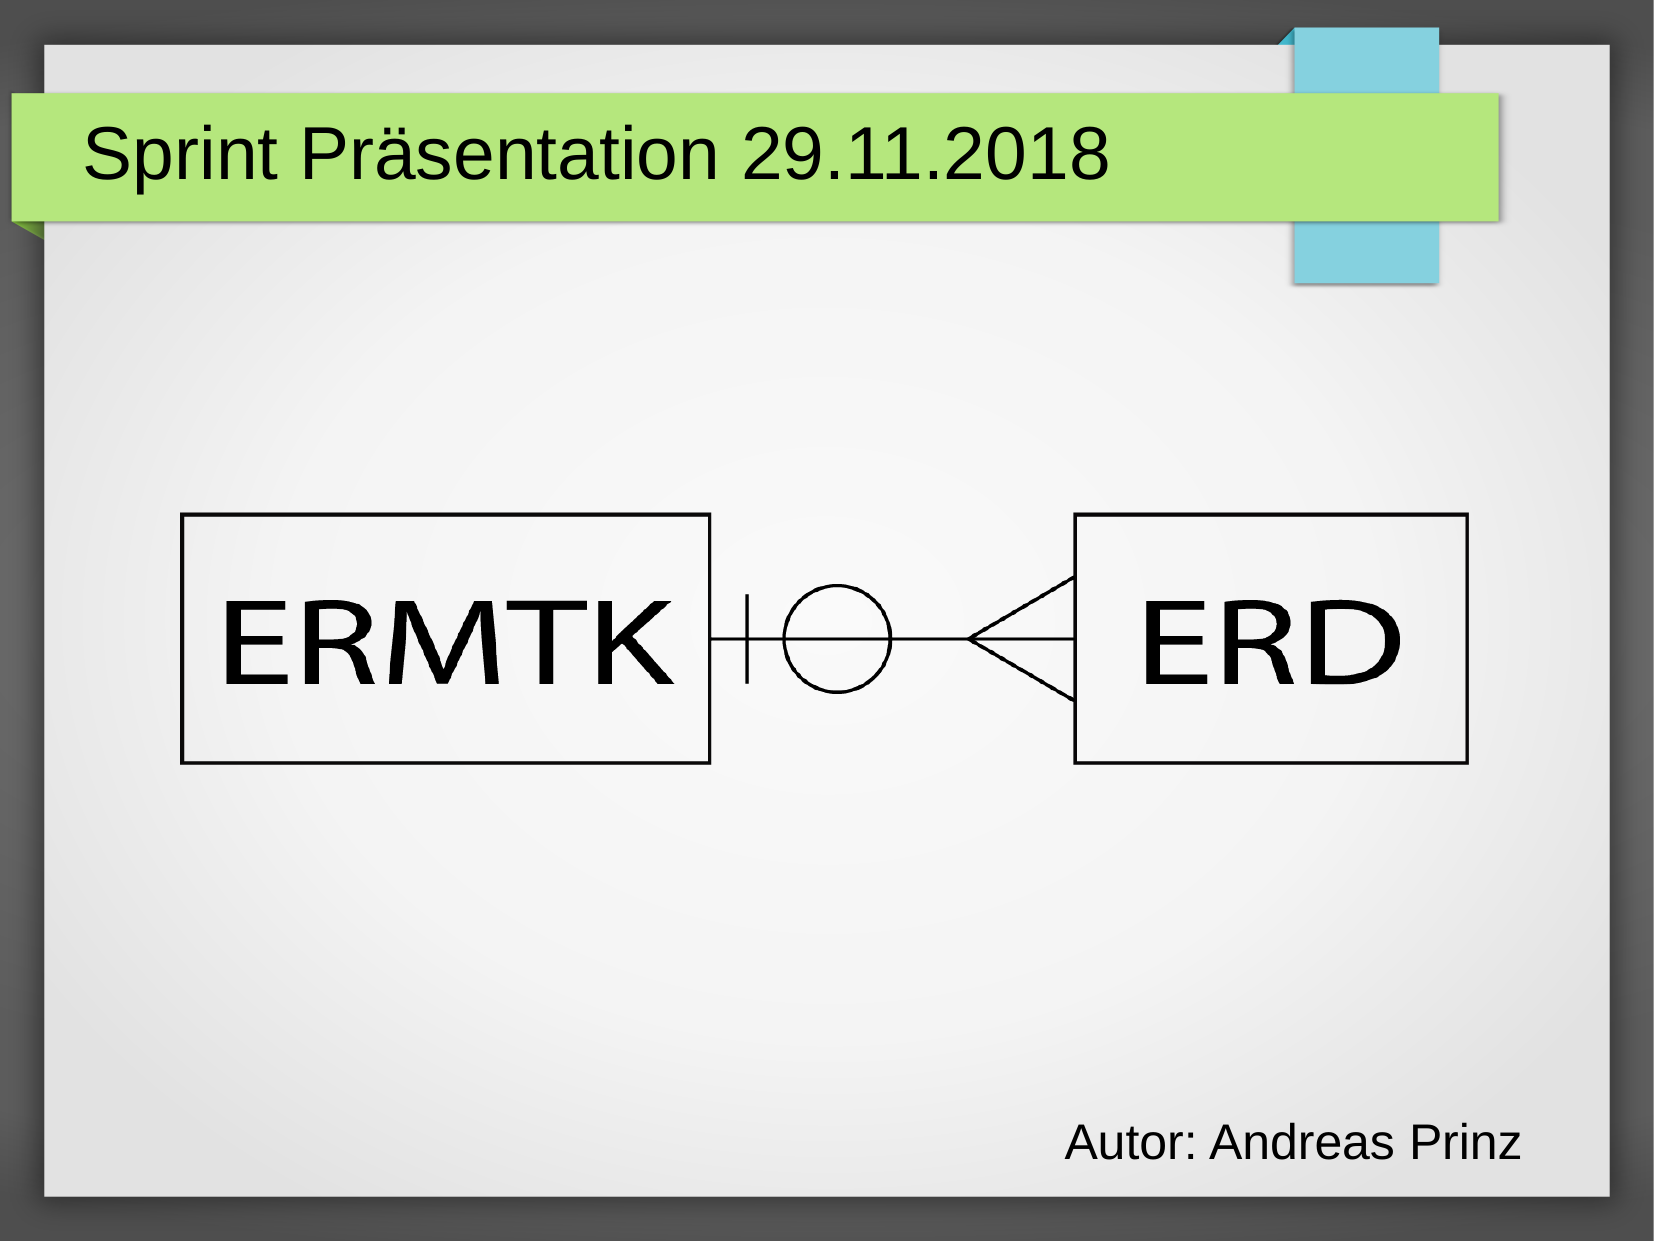

# Sprint Präsentation 29.11.2018
Autor: Andreas Prinz